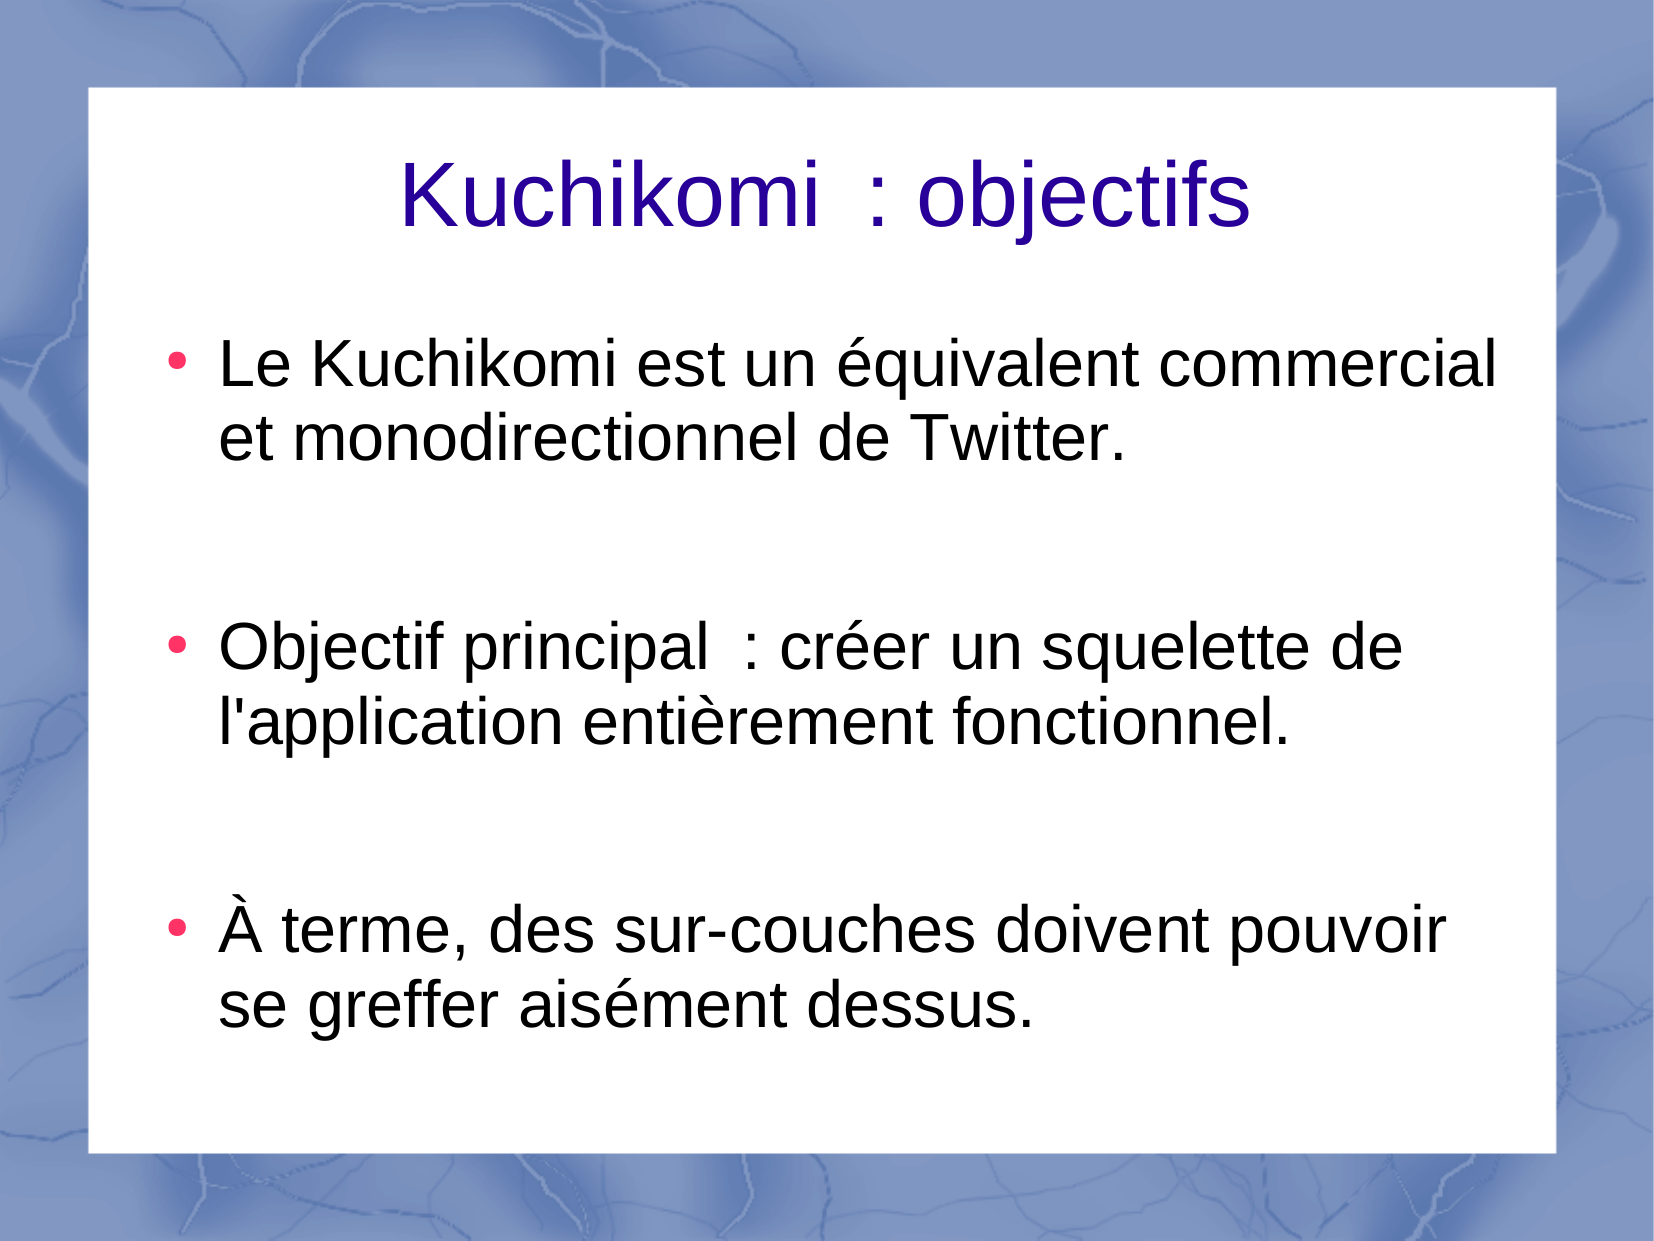

# Kuchikomi  : objectifs
Le Kuchikomi est un équivalent commercial et monodirectionnel de Twitter.
Objectif principal  : créer un squelette de l'application entièrement fonctionnel.
À terme, des sur-couches doivent pouvoir se greffer aisément dessus.